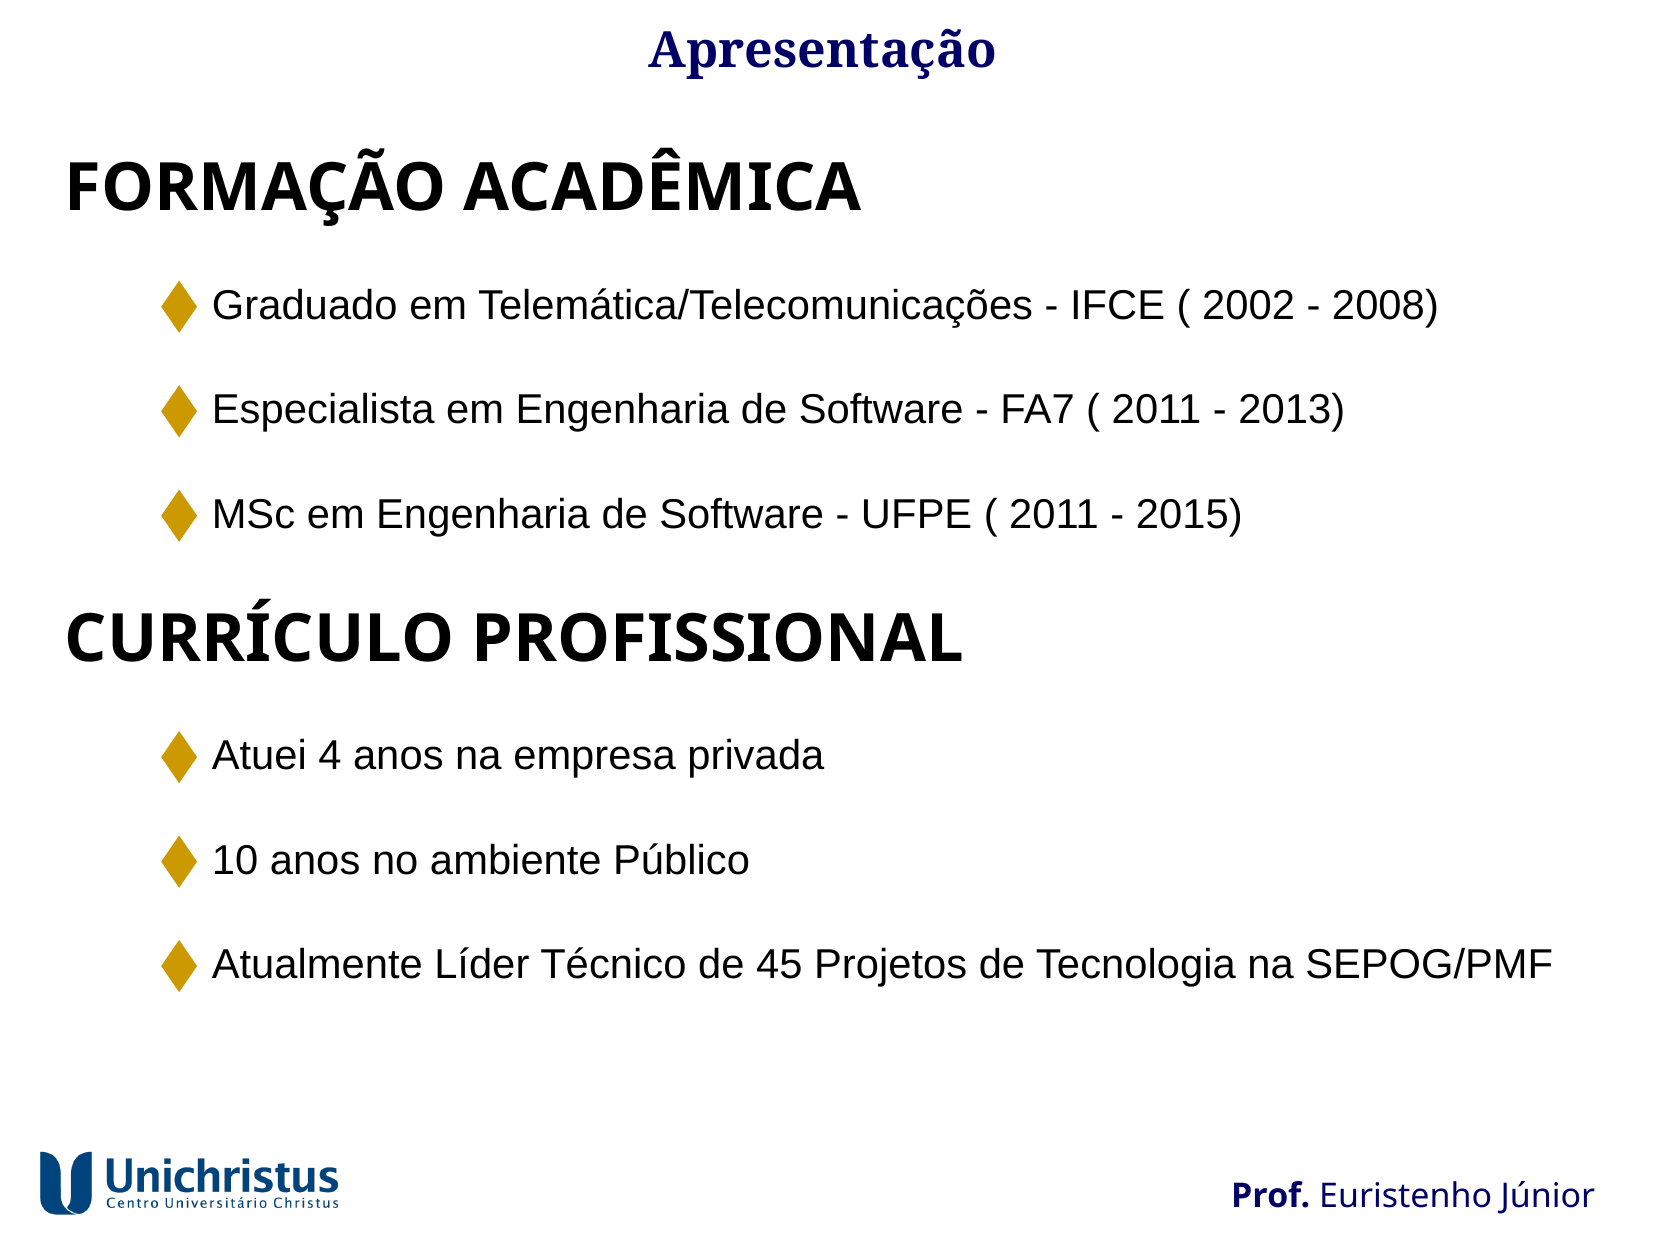

Apresentação
FORMAÇÃO ACADÊMICA
Graduado em Telemática/Telecomunicações - IFCE ( 2002 - 2008)
Especialista em Engenharia de Software - FA7 ( 2011 - 2013)
MSc em Engenharia de Software - UFPE ( 2011 - 2015)
CURRÍCULO PROFISSIONAL
Atuei 4 anos na empresa privada
10 anos no ambiente Público
Atualmente Líder Técnico de 45 Projetos de Tecnologia na SEPOG/PMF
Prof. Euristenho Júnior